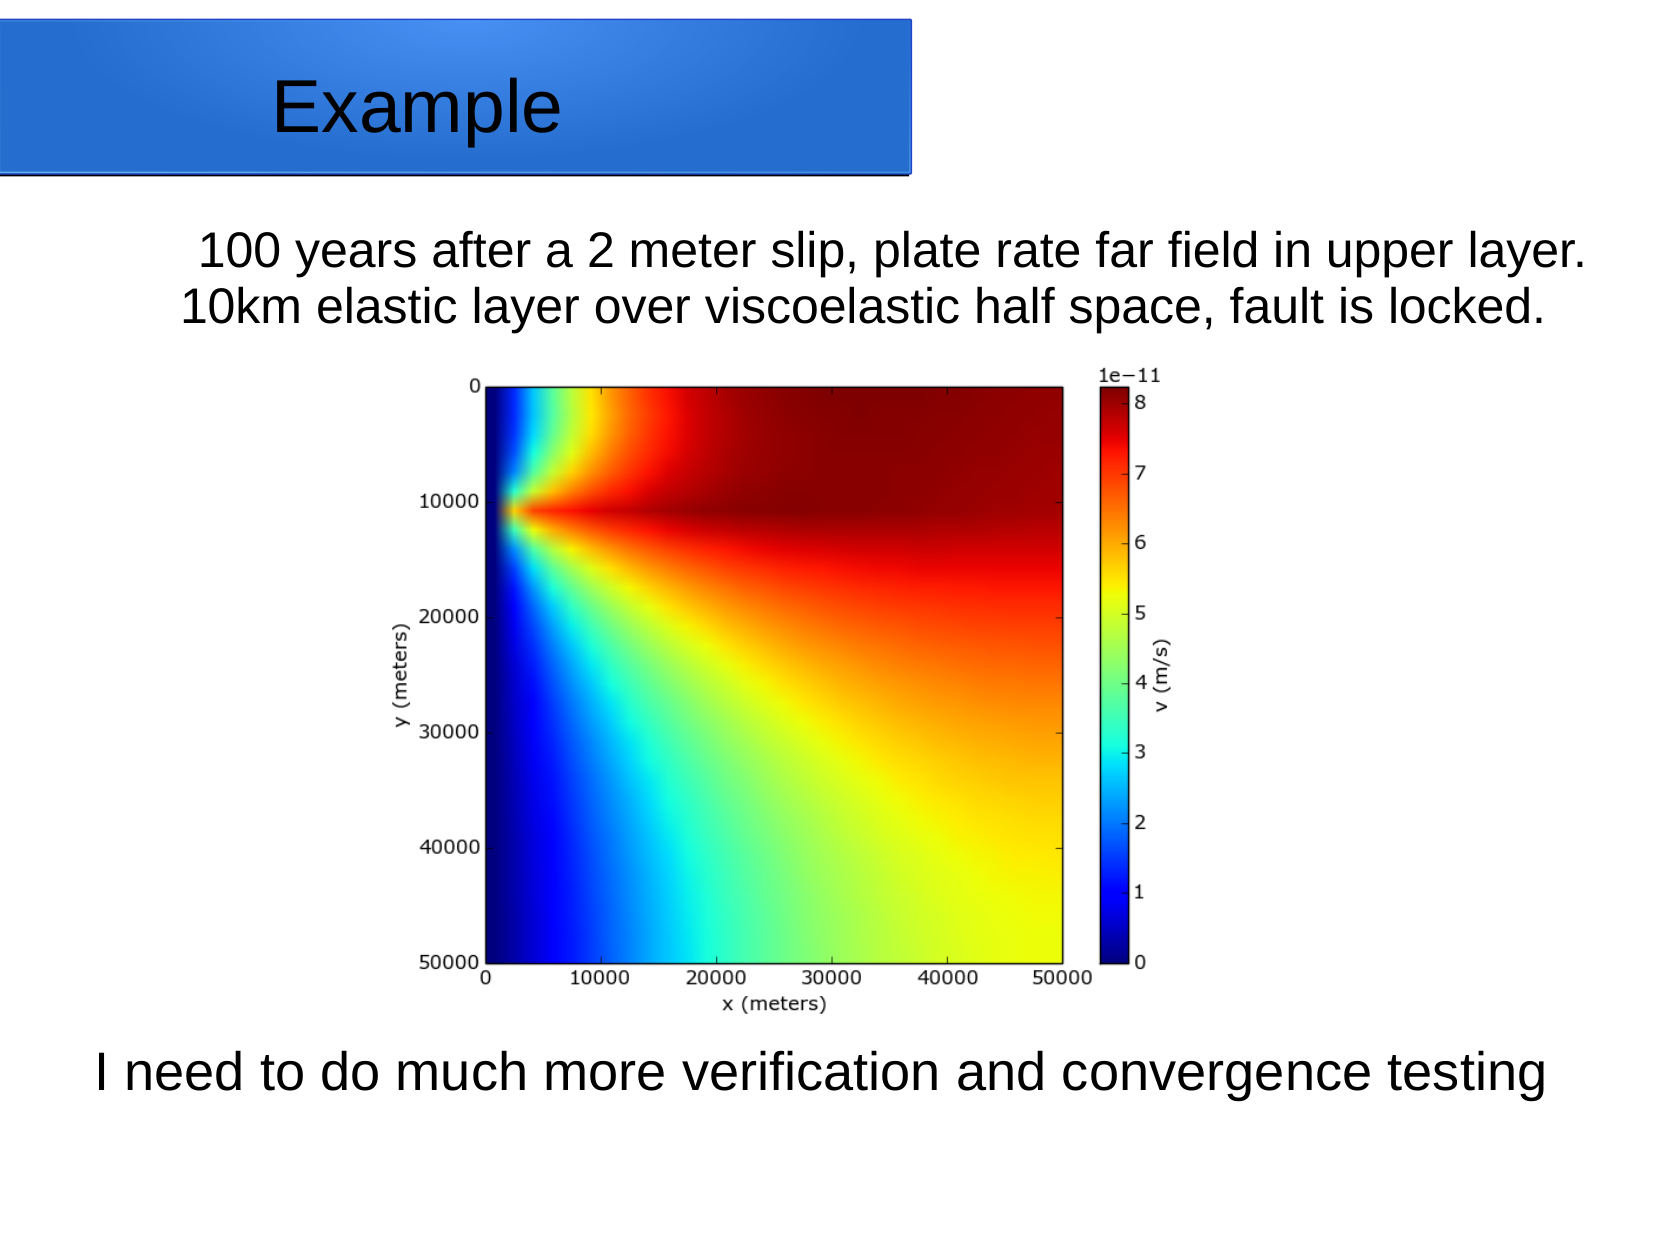

# Example
100 years after a 2 meter slip, plate rate far field in upper layer. 10km elastic layer over viscoelastic half space, fault is locked.
I need to do much more verification and convergence testing